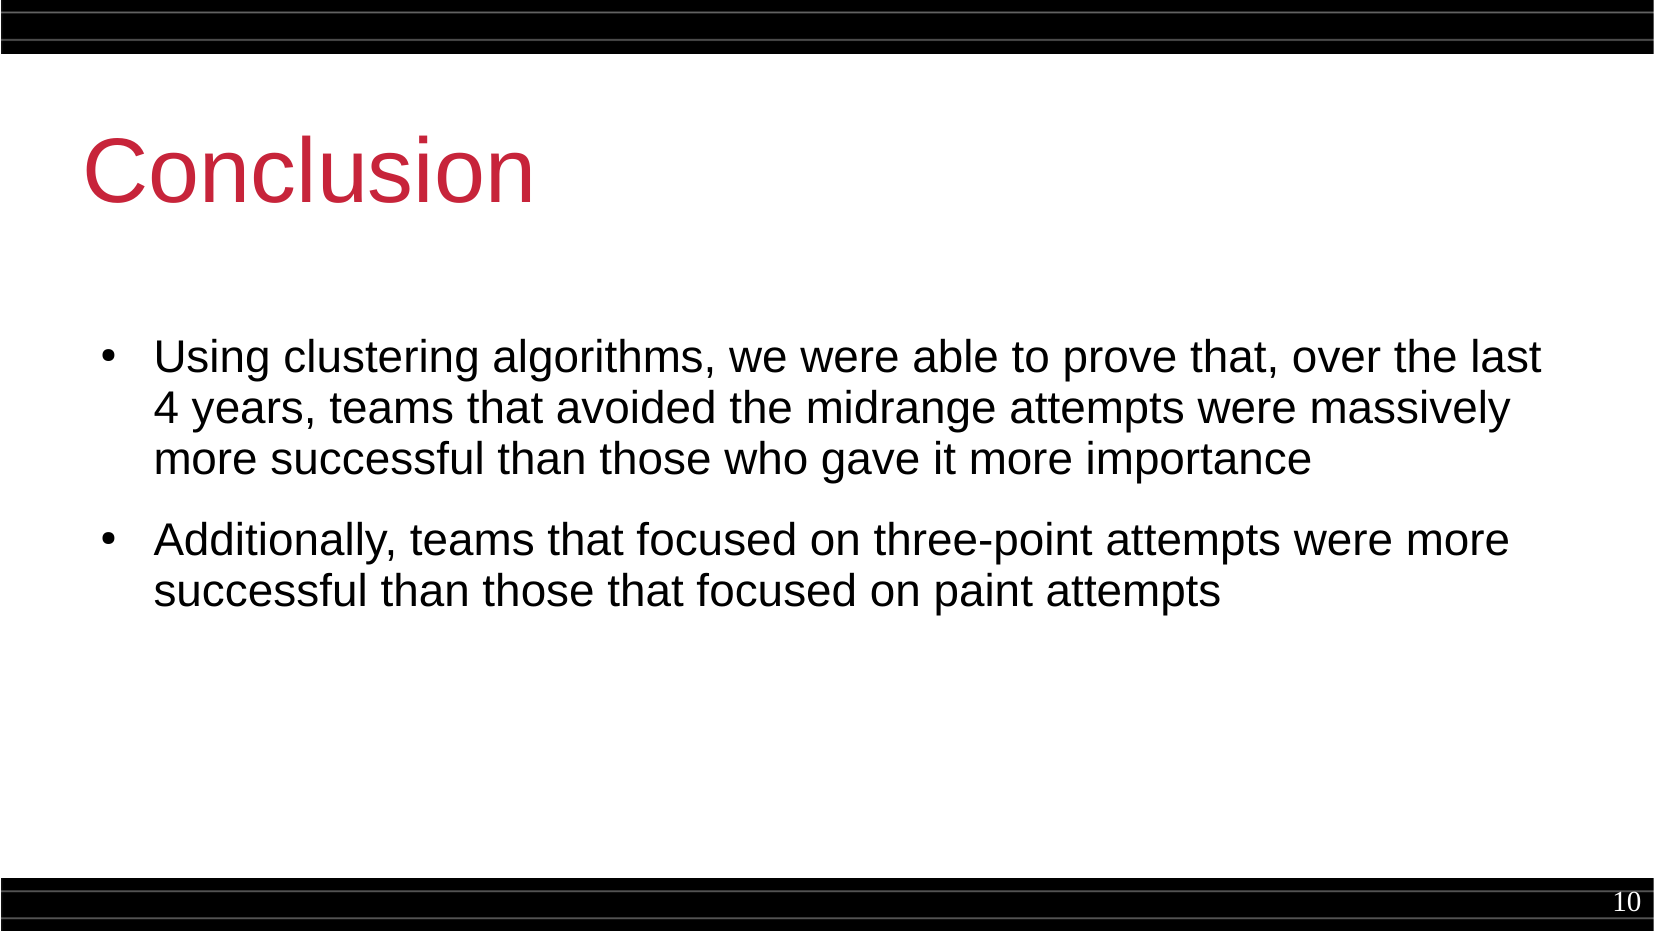

# Conclusion
Using clustering algorithms, we were able to prove that, over the last 4 years, teams that avoided the midrange attempts were massively more successful than those who gave it more importance
Additionally, teams that focused on three-point attempts were more successful than those that focused on paint attempts